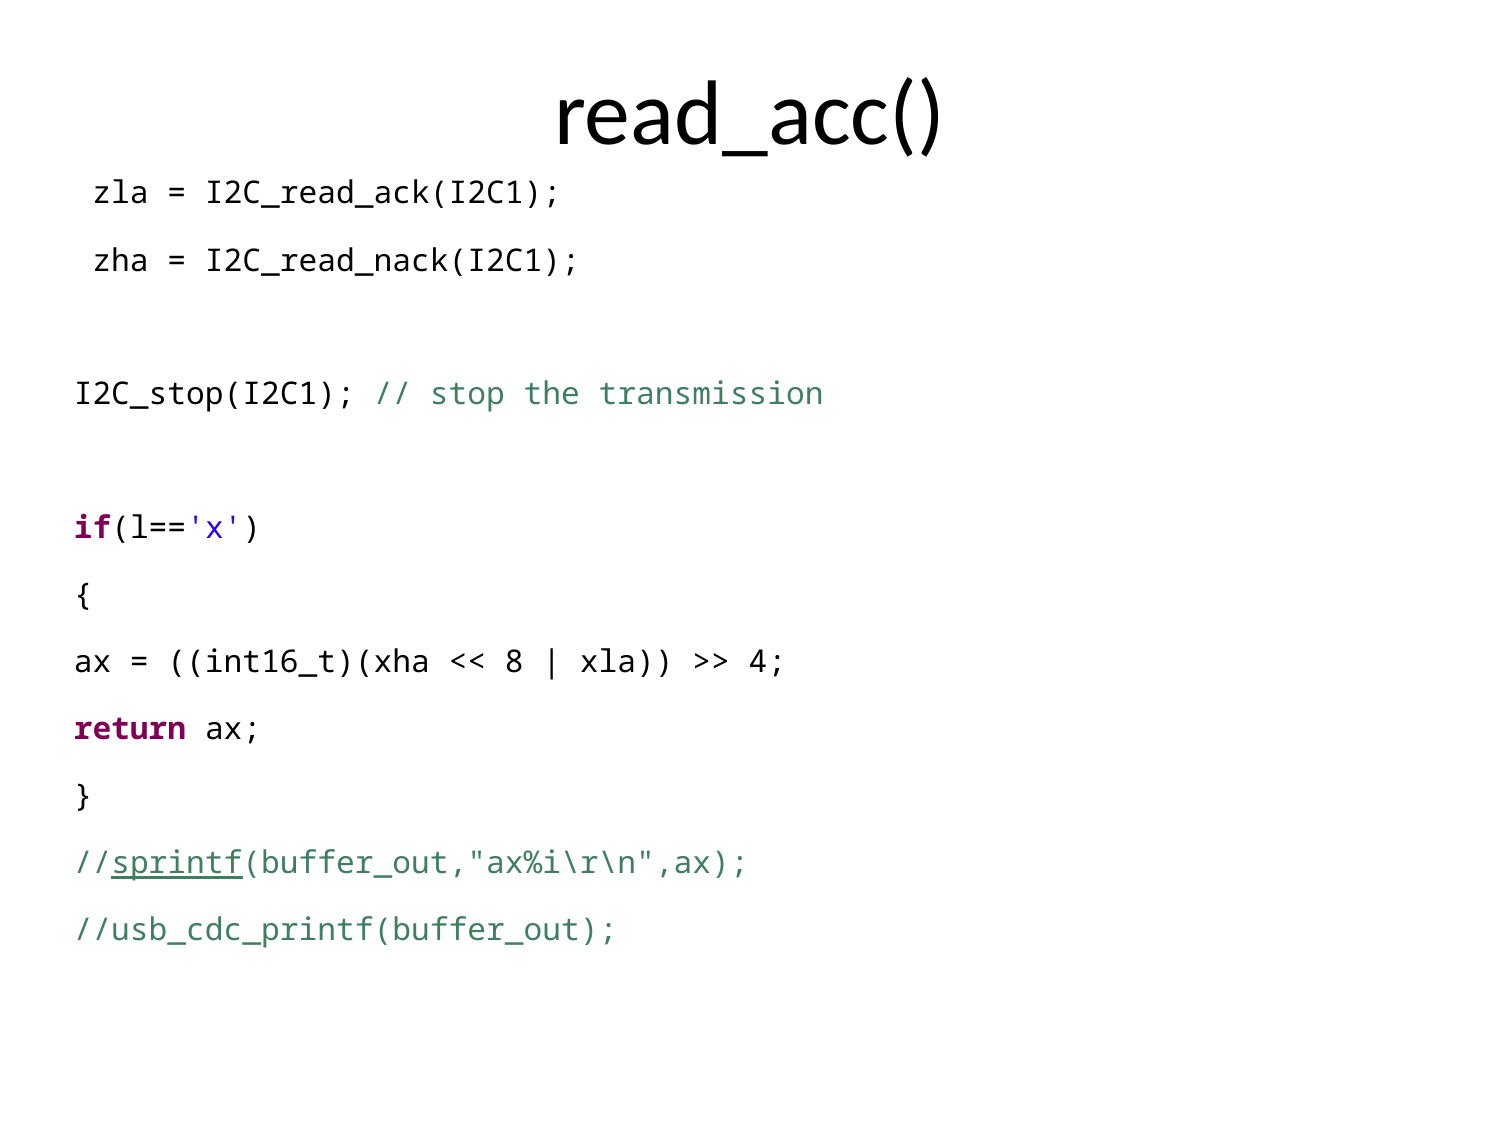

# read_acc()
 zla = I2C_read_ack(I2C1);
 zha = I2C_read_nack(I2C1);
I2C_stop(I2C1); // stop the transmission
if(l=='x')
{
ax = ((int16_t)(xha << 8 | xla)) >> 4;
return ax;
}
//sprintf(buffer_out,"ax%i\r\n",ax);
//usb_cdc_printf(buffer_out);